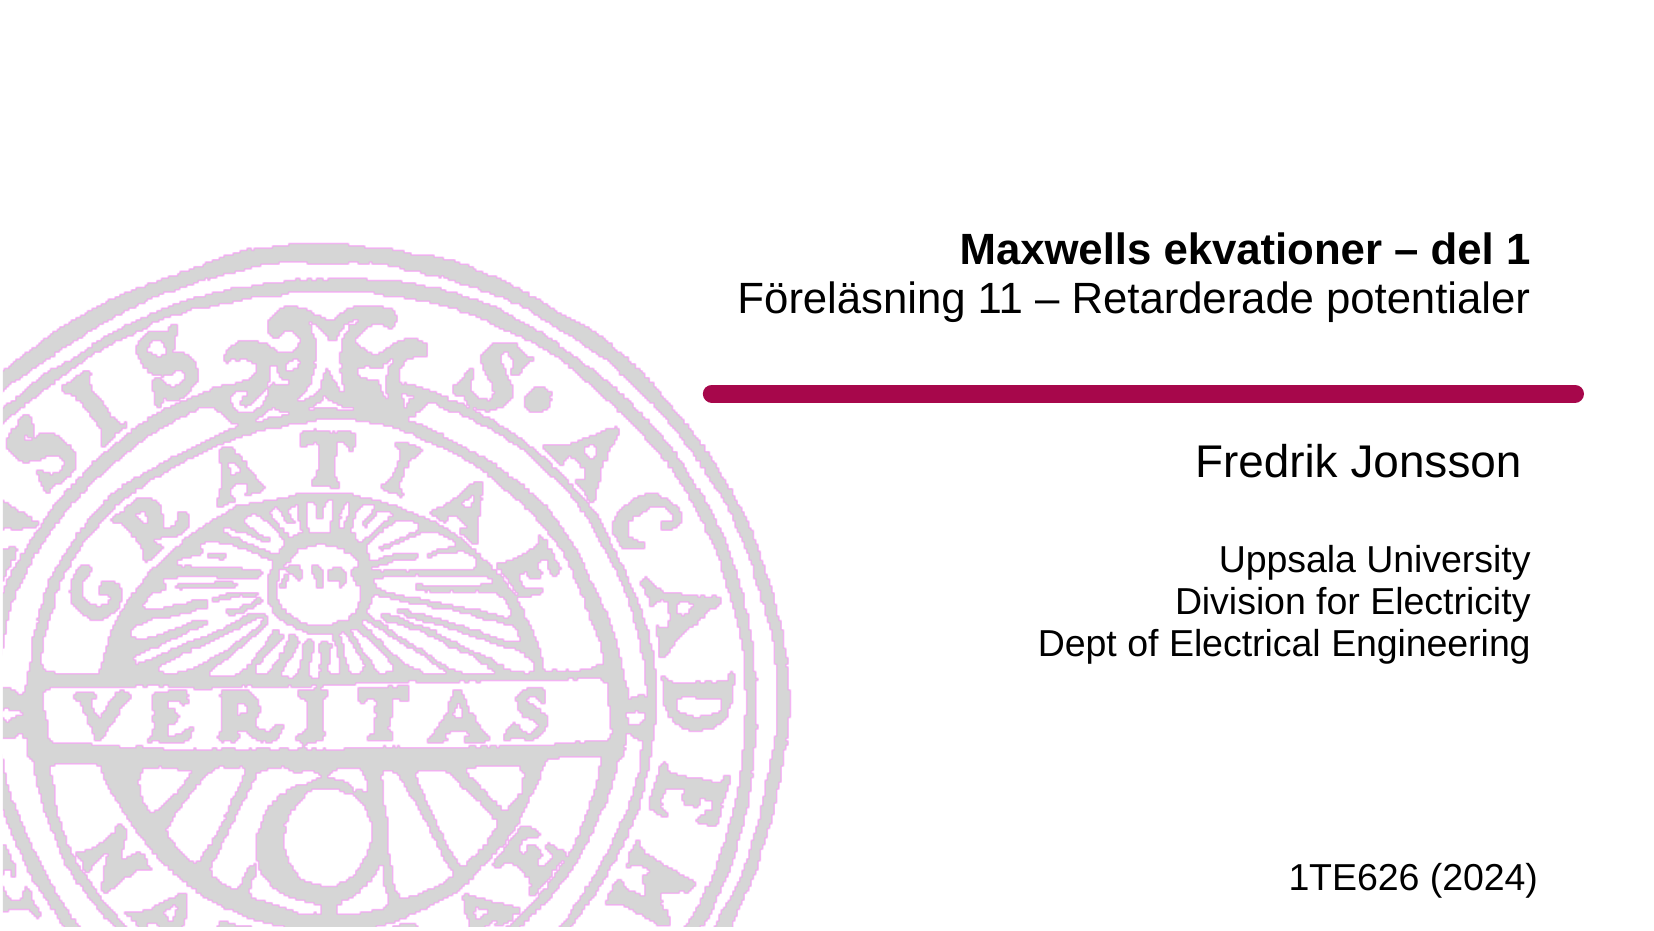

Maxwells ekvationer – del 1
Föreläsning 11 – Retarderade potentialer
Fredrik Jonsson
Uppsala University
Division for Electricity
Dept of Electrical Engineering
 1TE626 (2024)